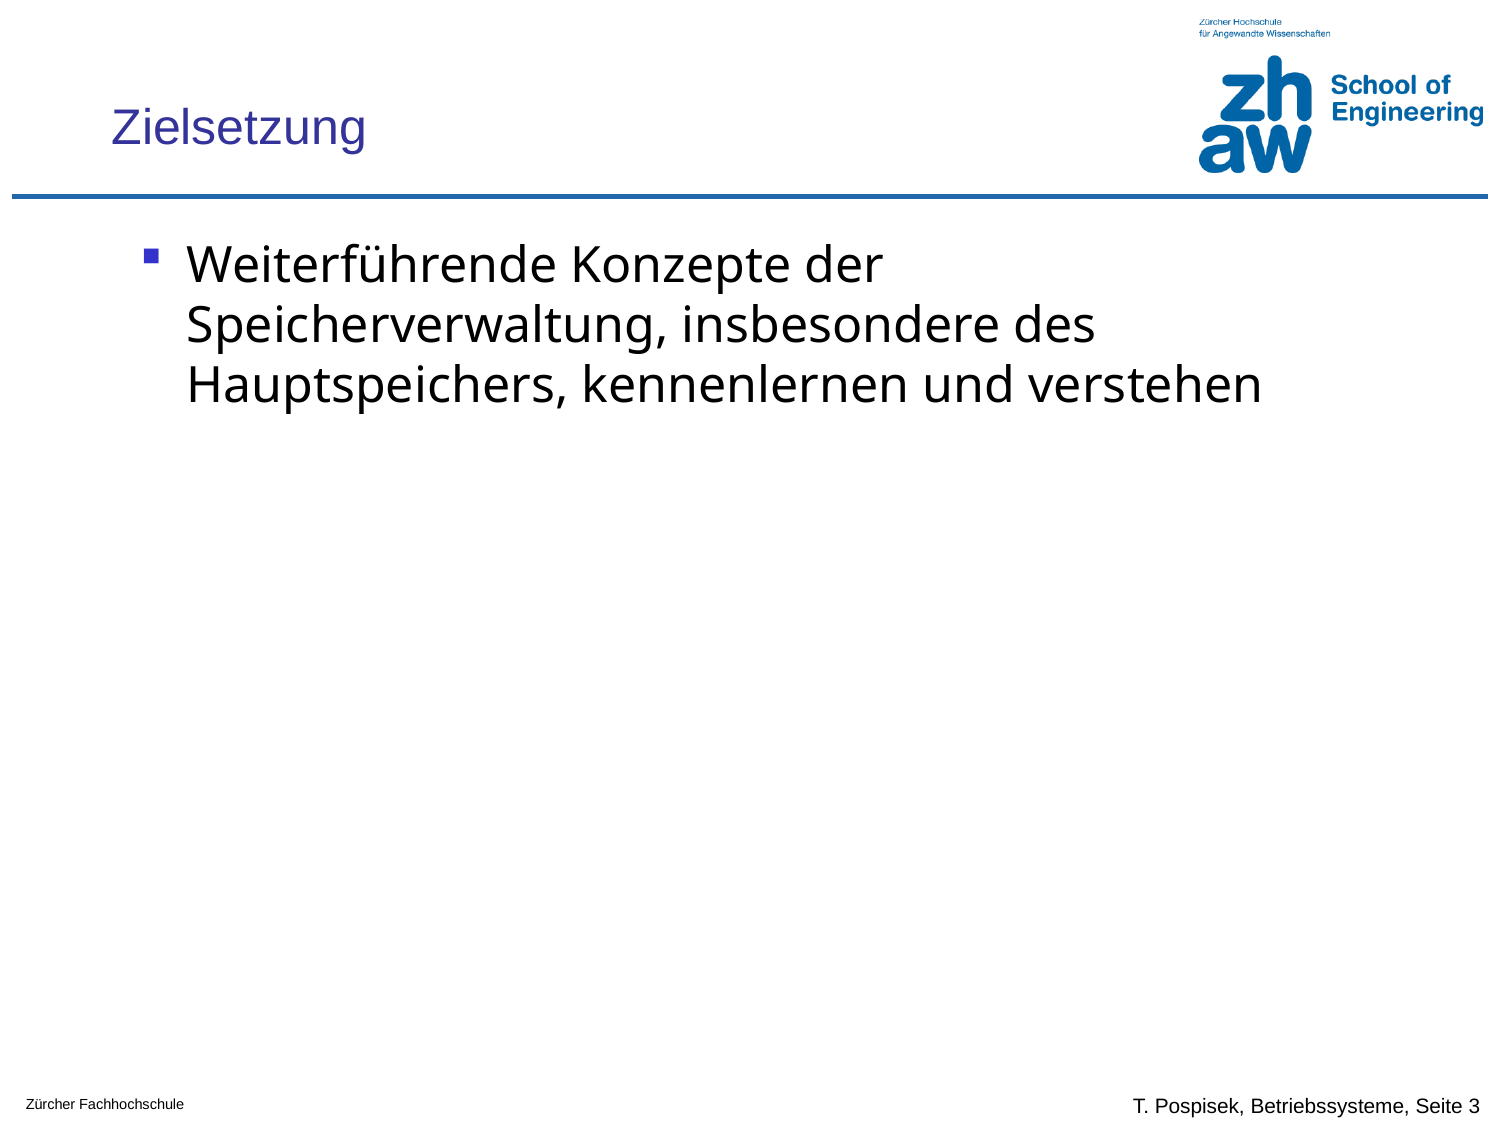

# Zielsetzung
Weiterführende Konzepte der Speicherverwaltung, insbesondere des Hauptspeichers, kennenlernen und verstehen